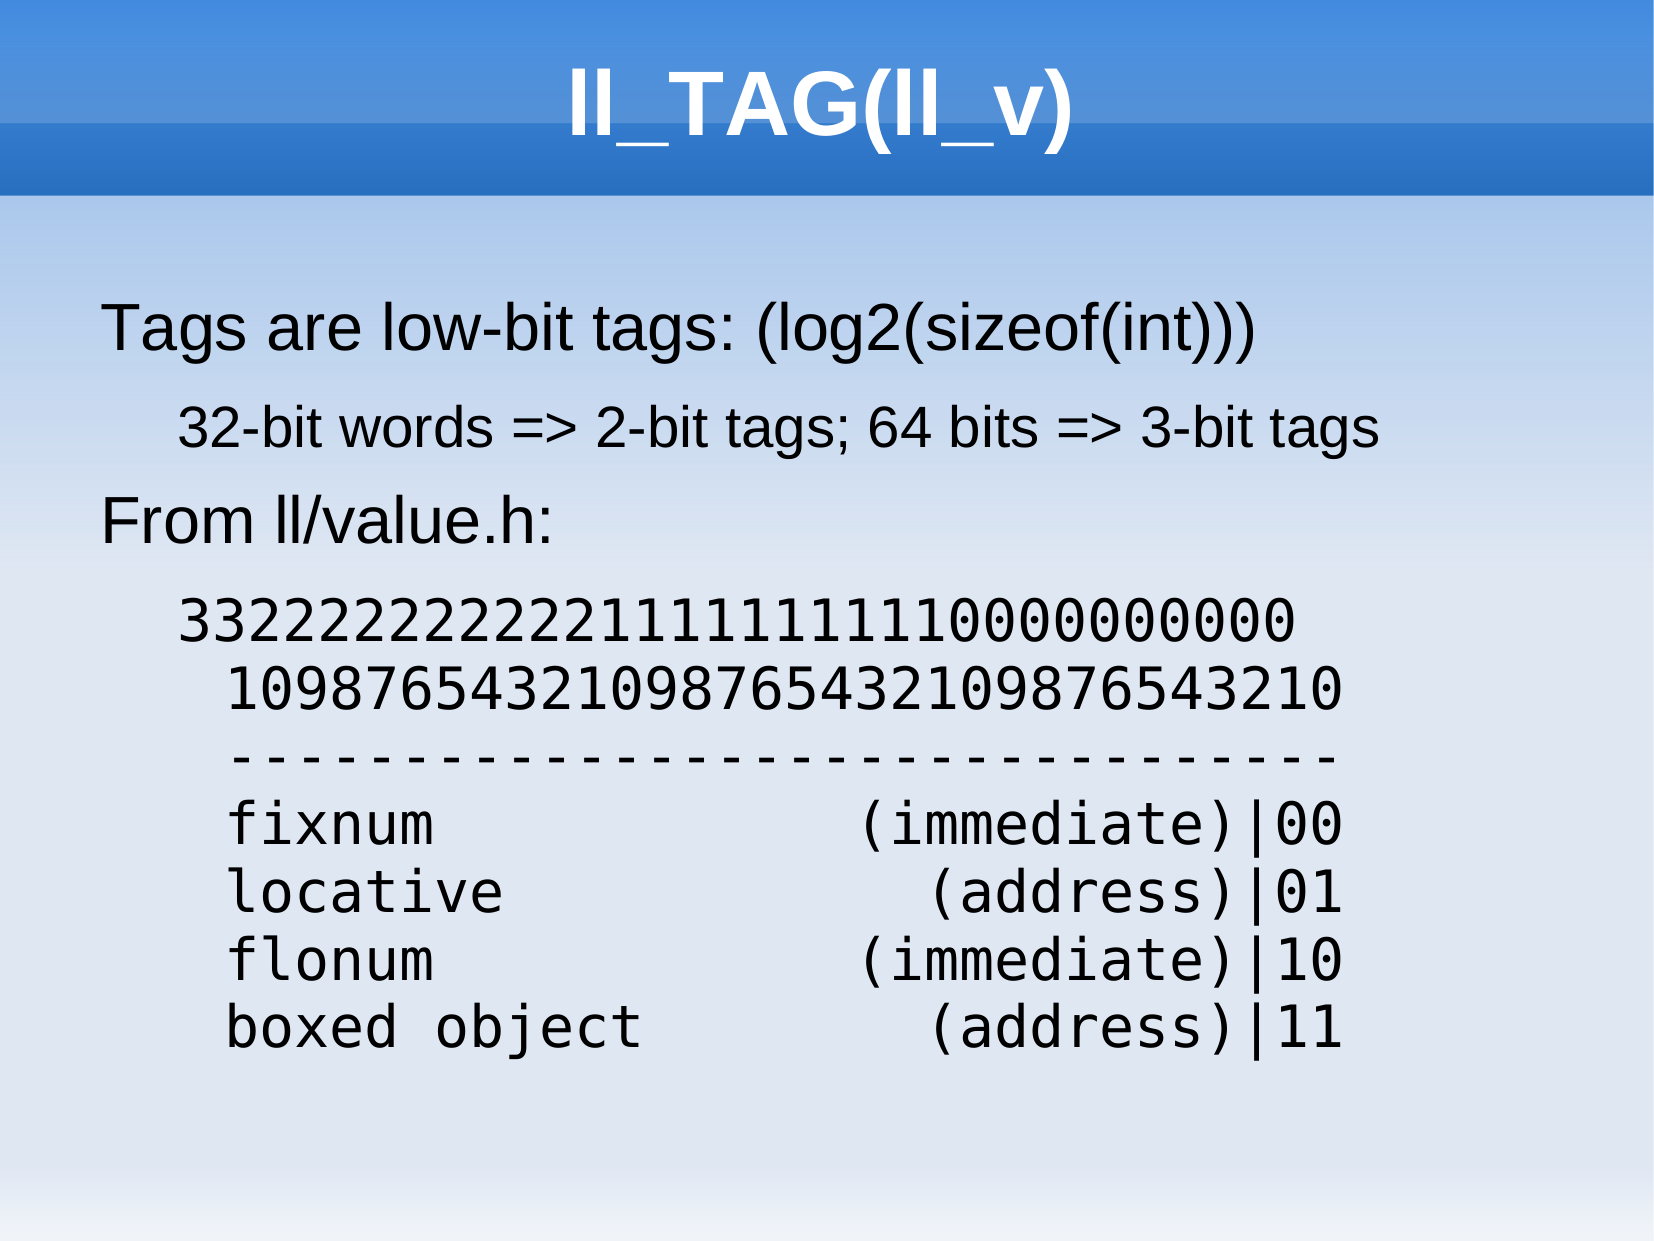

# ll_TAG(ll_v)
Tags are low-bit tags: (log2(sizeof(int)))
32-bit words => 2-bit tags; 64 bits => 3-bit tags
From ll/value.h:
33222222222211111111110000000000
10987654321098765432109876543210
--------------------------------
fixnum (immediate)|00
locative (address)|01
flonum (immediate)|10
boxed object (address)|11